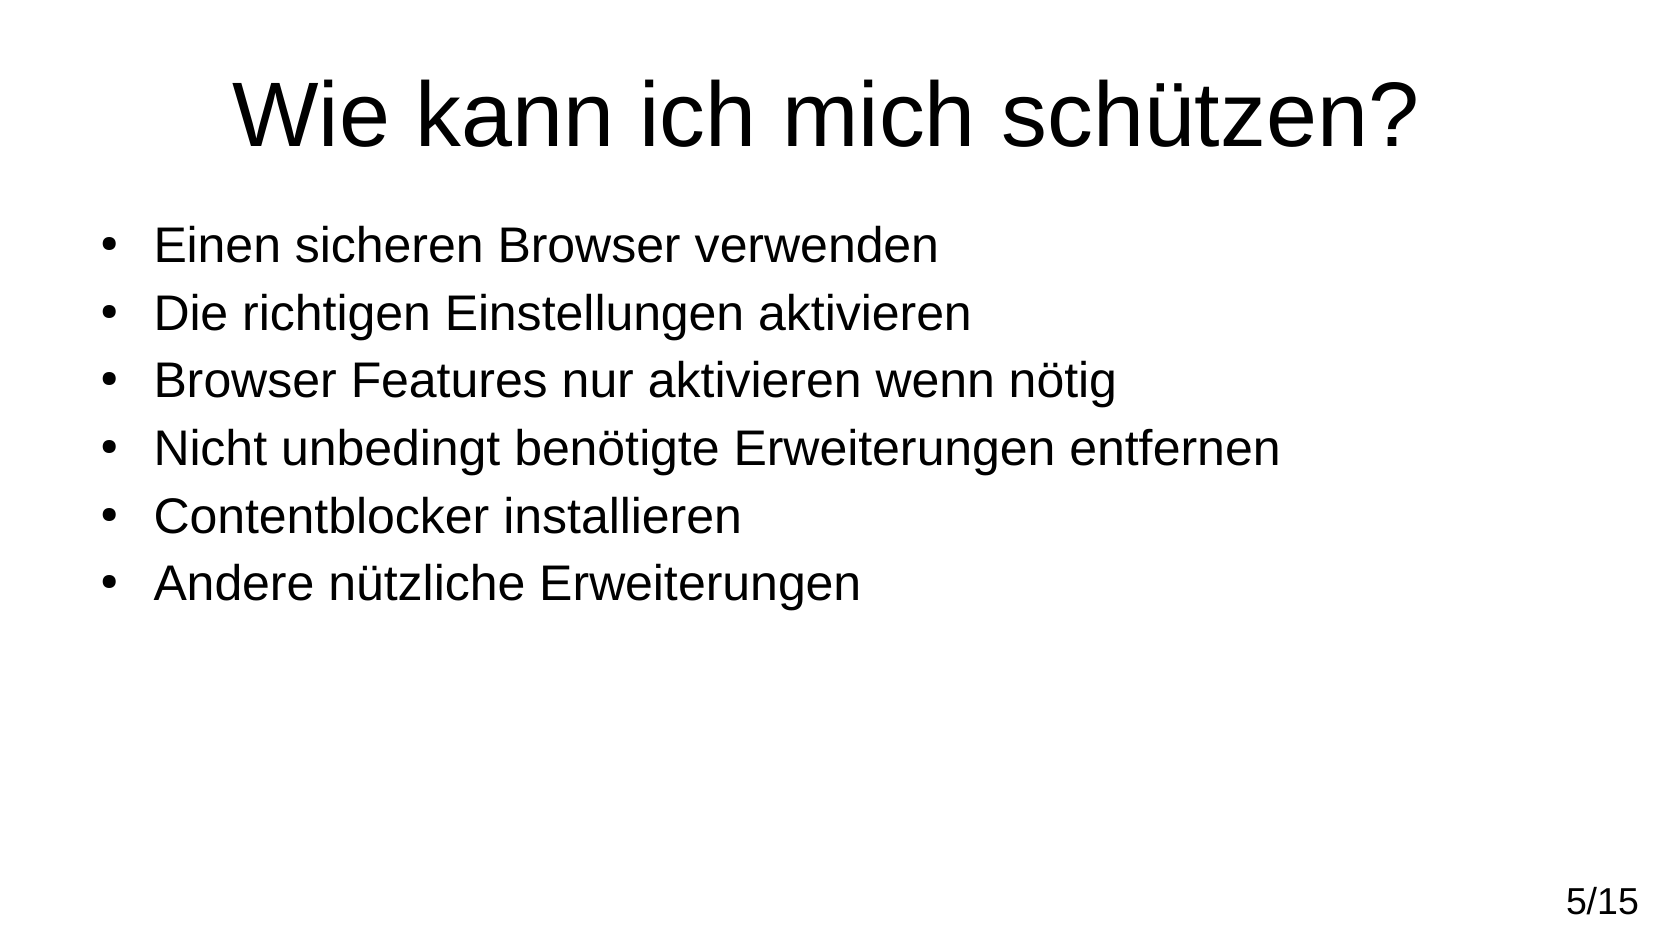

# Wie kann ich mich schützen?
Einen sicheren Browser verwenden
Die richtigen Einstellungen aktivieren
Browser Features nur aktivieren wenn nötig
Nicht unbedingt benötigte Erweiterungen entfernen
Contentblocker installieren
Andere nützliche Erweiterungen
5/15